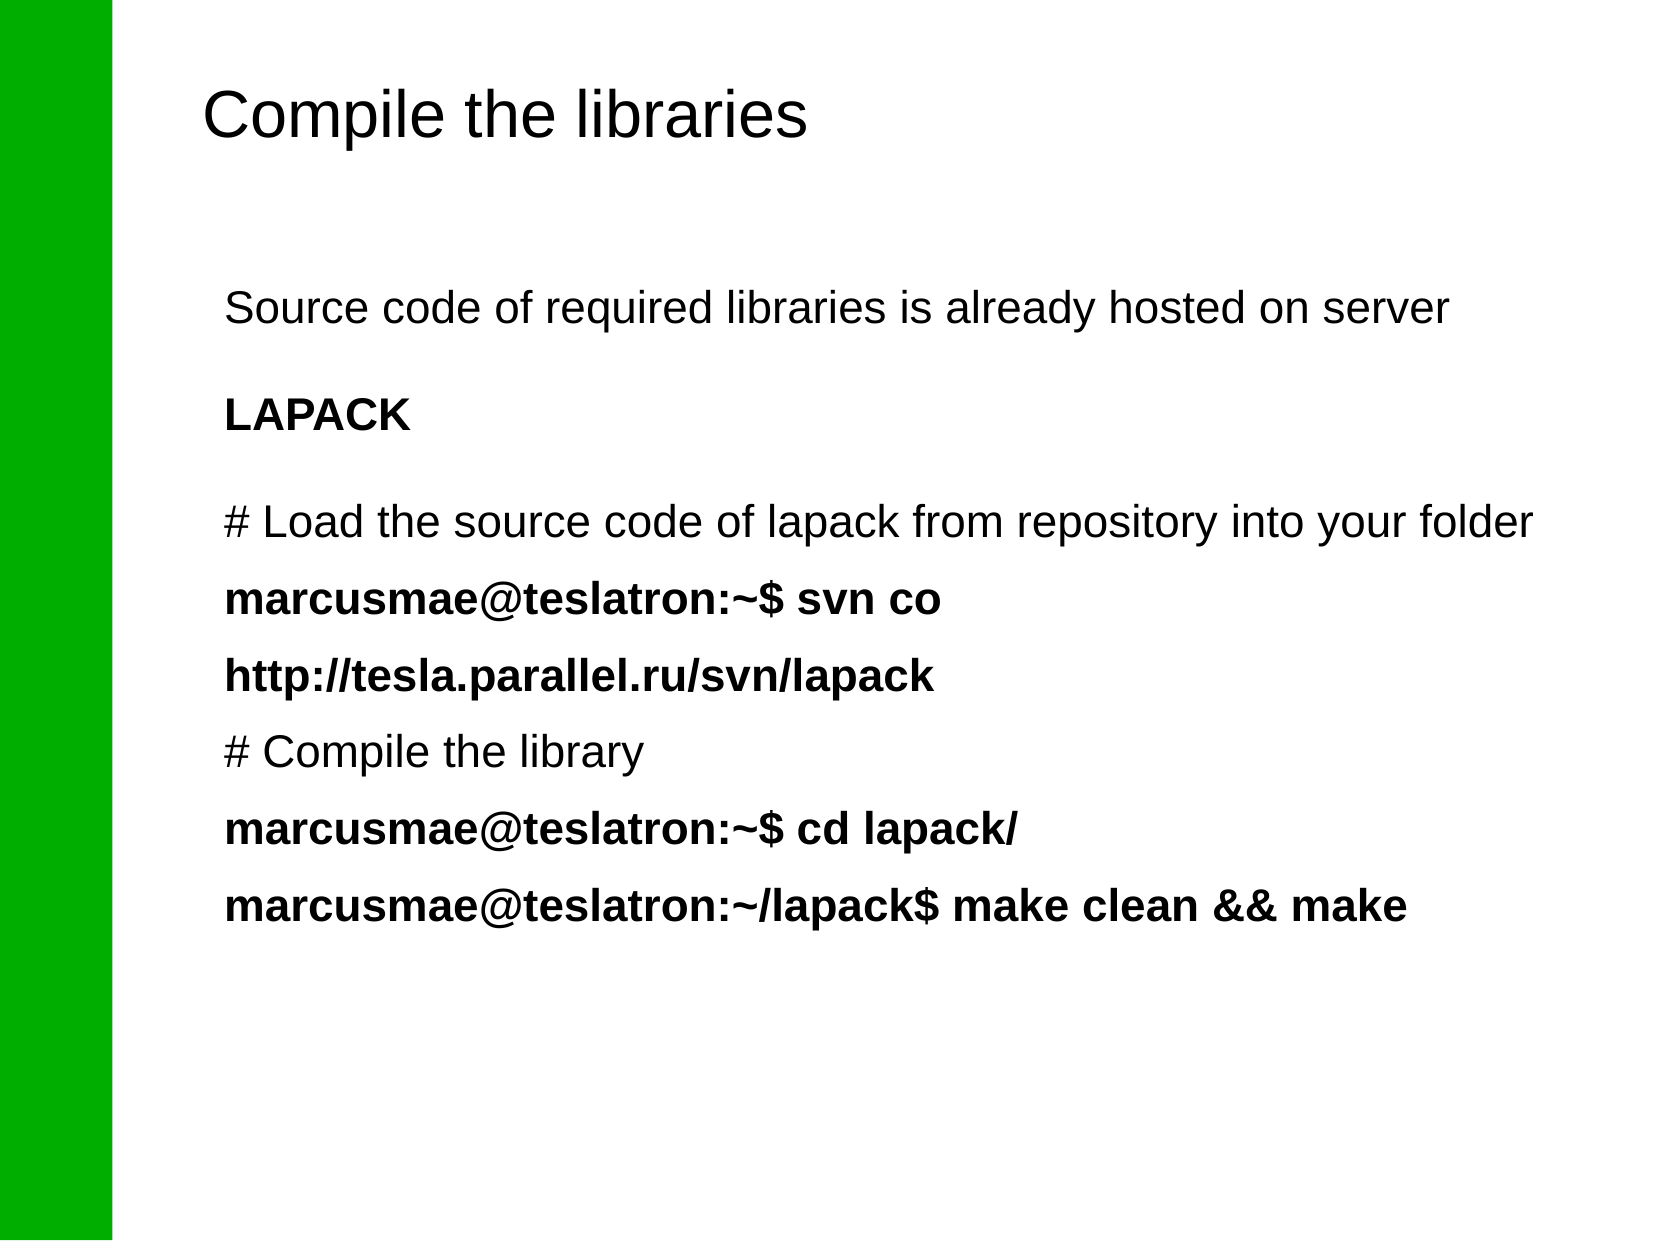

Compile the libraries
Source code of required libraries is already hosted on server
LAPACK
# Load the source code of lapack from repository into your folder
marcusmae@teslatron:~$ svn co http://tesla.parallel.ru/svn/lapack
# Compile the library
marcusmae@teslatron:~$ cd lapack/
marcusmae@teslatron:~/lapack$ make clean && make